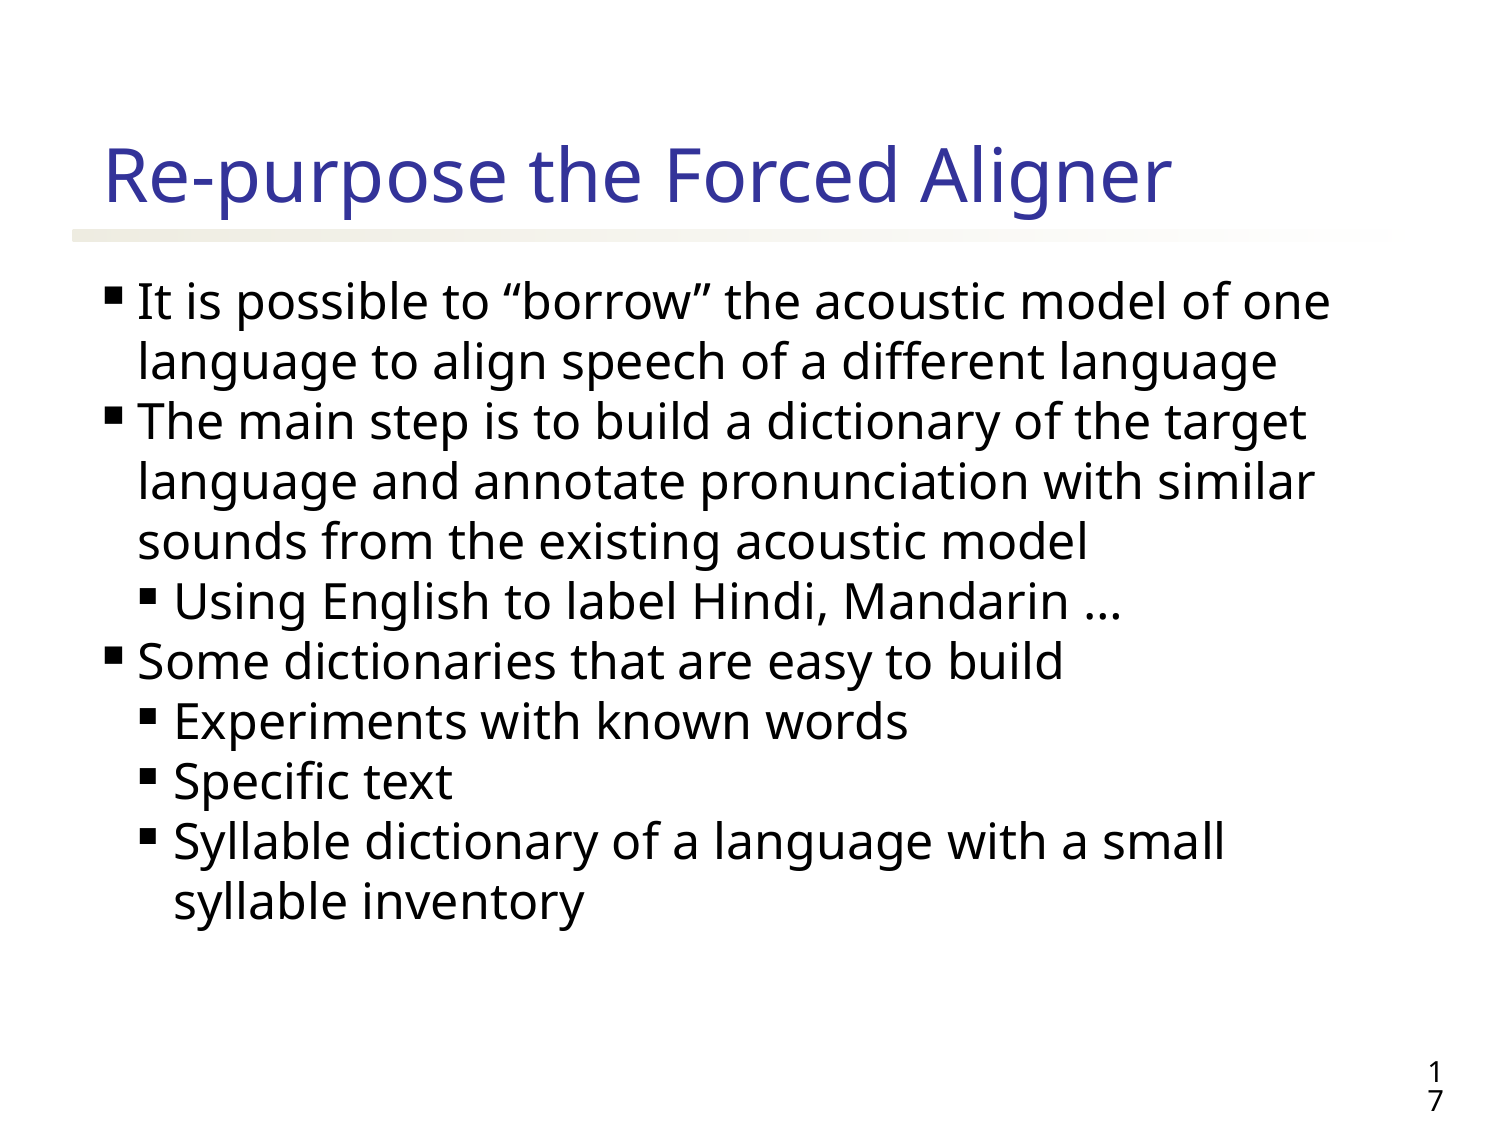

Re-purpose the Forced Aligner
It is possible to “borrow” the acoustic model of one language to align speech of a different language
The main step is to build a dictionary of the target language and annotate pronunciation with similar sounds from the existing acoustic model
Using English to label Hindi, Mandarin …
Some dictionaries that are easy to build
Experiments with known words
Specific text
Syllable dictionary of a language with a small syllable inventory